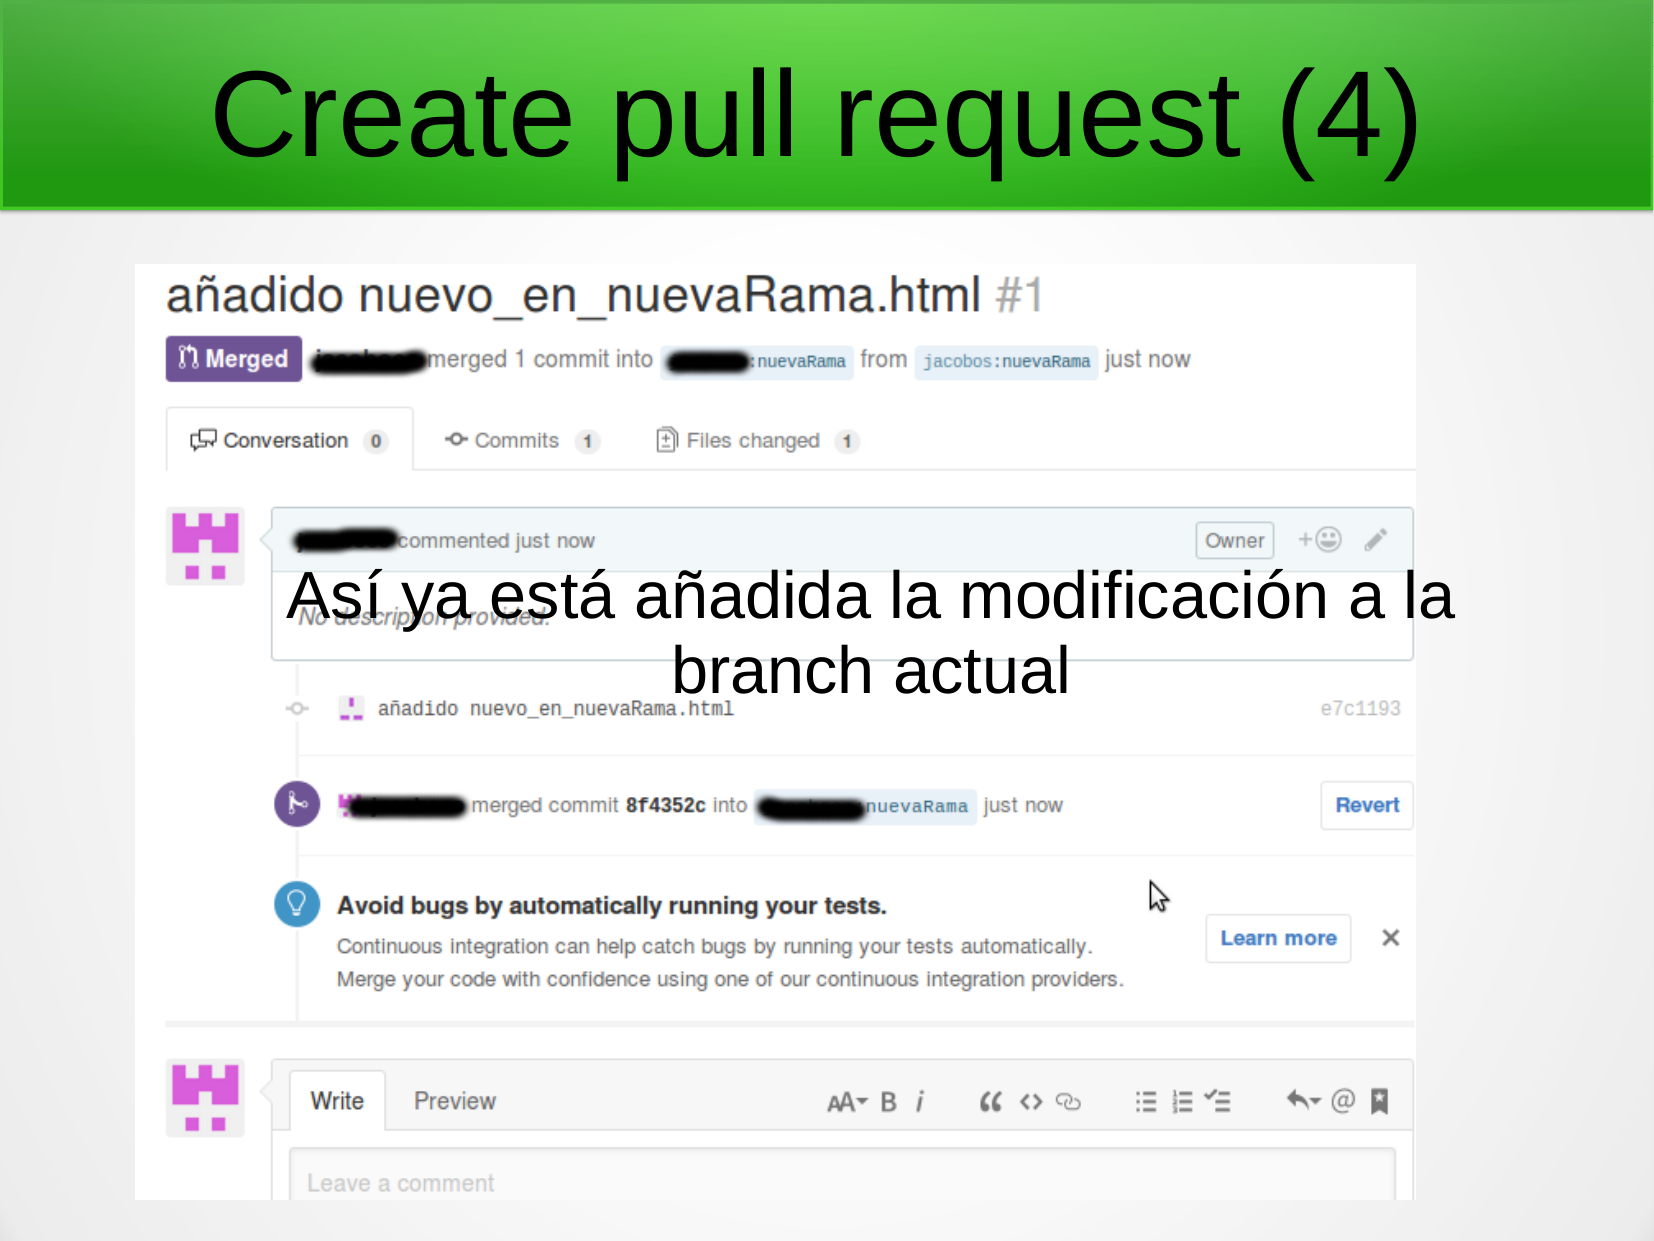

# Create pull request (4)
Así ya está añadida la modificación a la branch actual